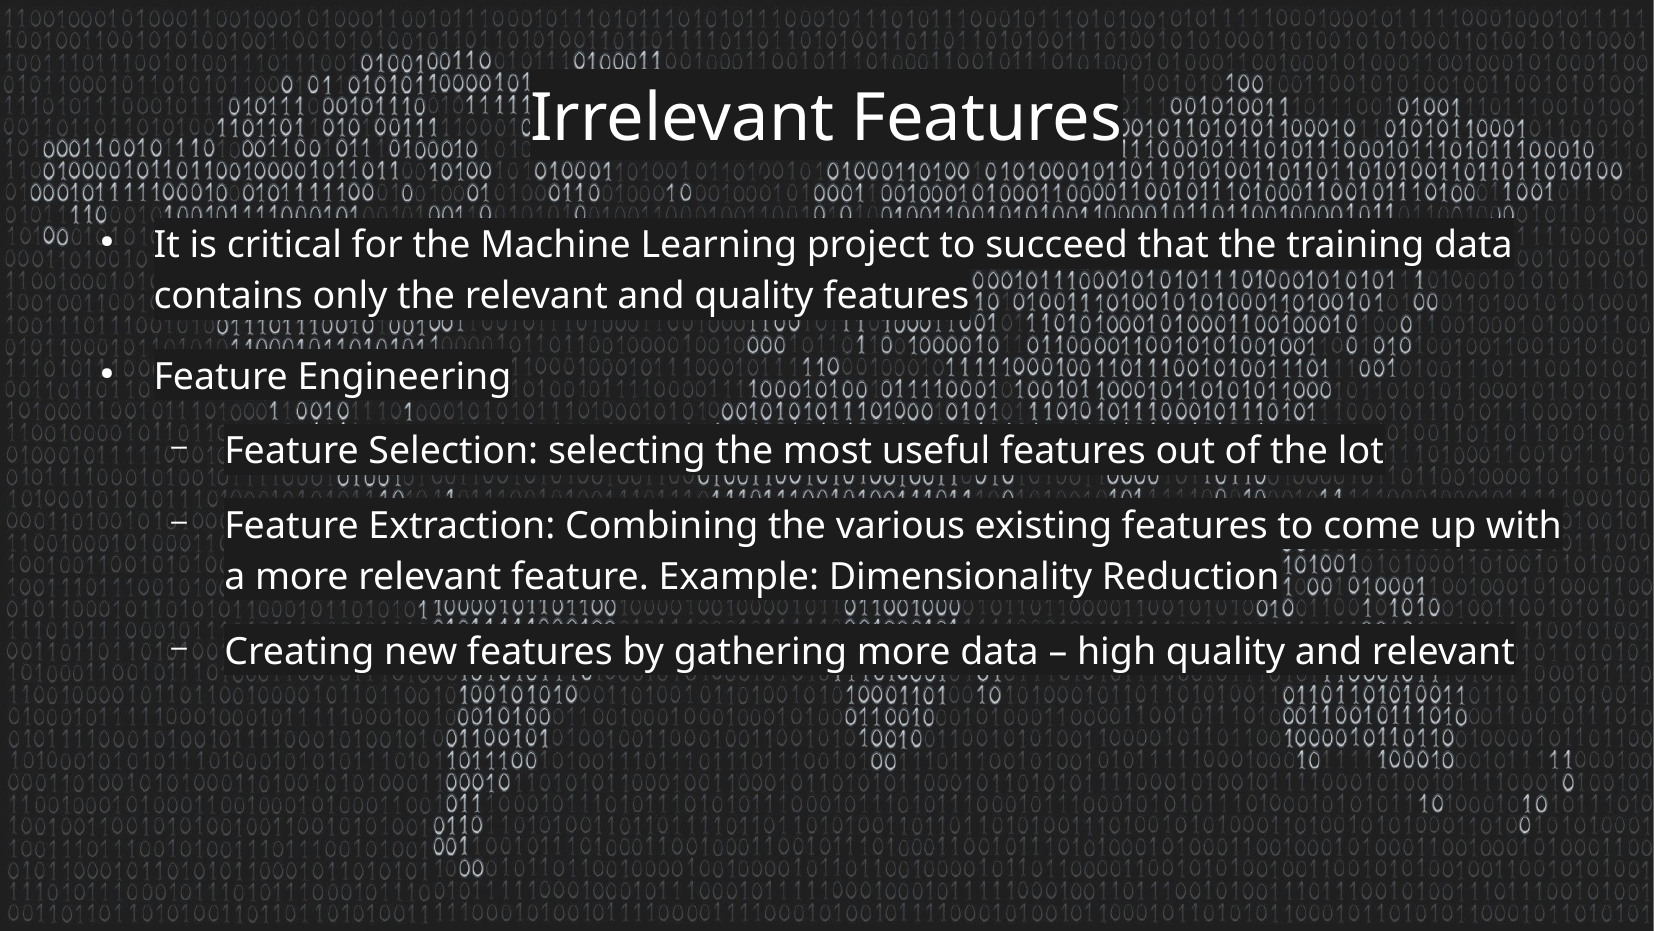

# Irrelevant Features
It is critical for the Machine Learning project to succeed that the training data contains only the relevant and quality features
Feature Engineering
Feature Selection: selecting the most useful features out of the lot
Feature Extraction: Combining the various existing features to come up with a more relevant feature. Example: Dimensionality Reduction
Creating new features by gathering more data – high quality and relevant